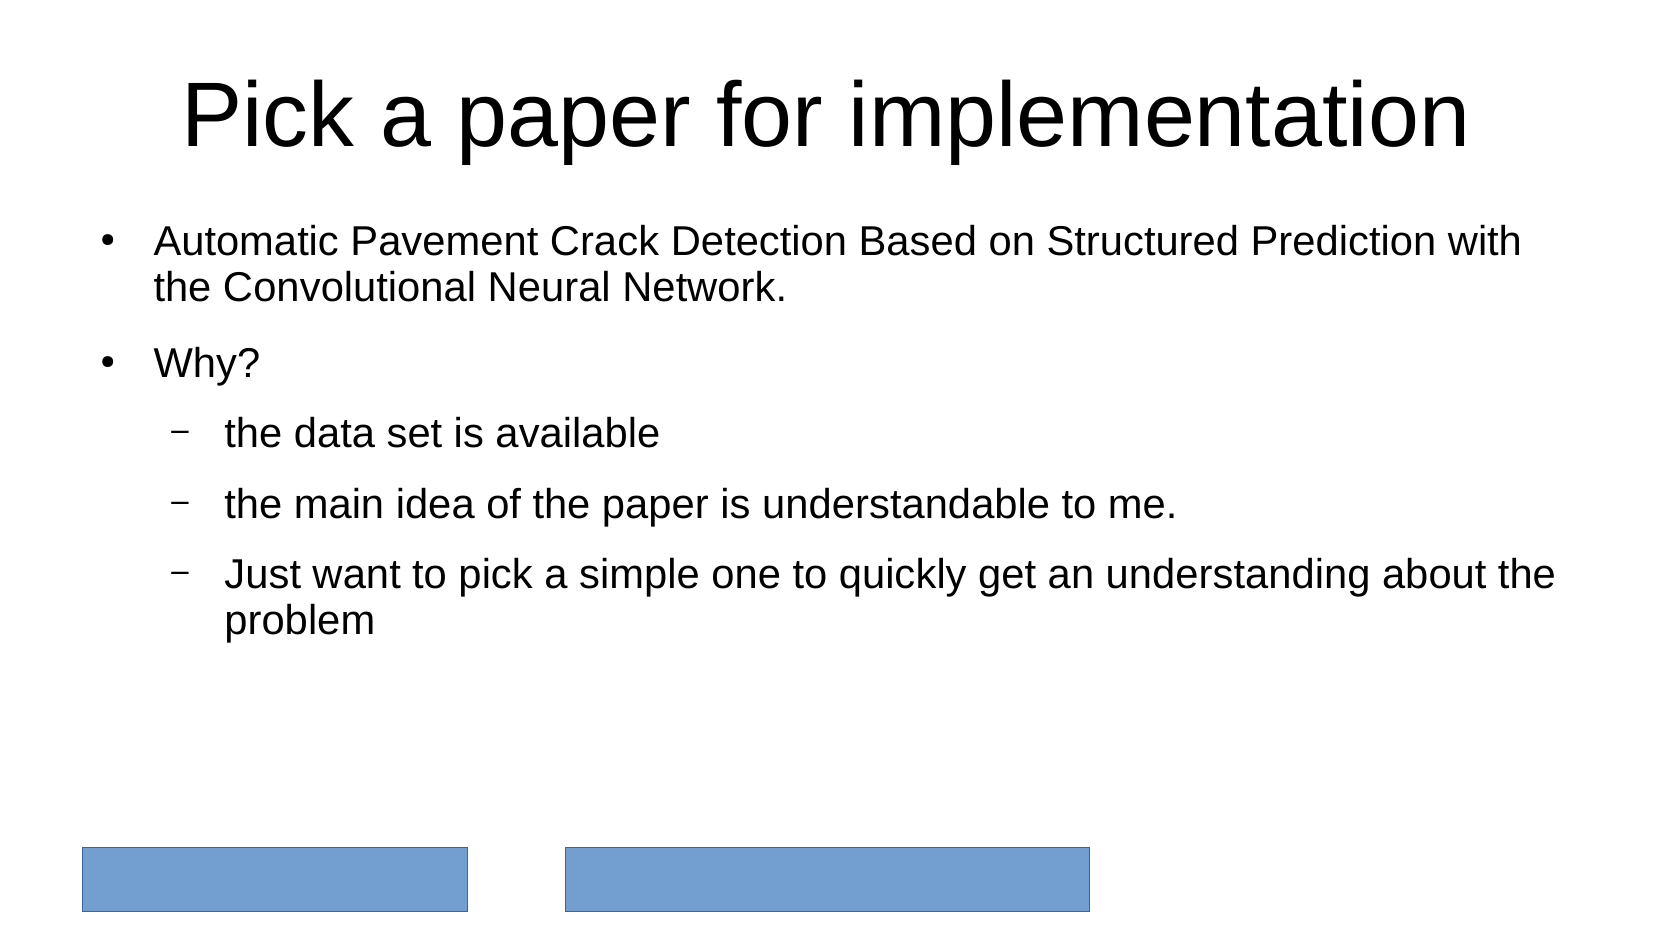

# Pick a paper for implementation
Automatic Pavement Crack Detection Based on Structured Prediction with the Convolutional Neural Network.
Why?
the data set is available
the main idea of the paper is understandable to me.
Just want to pick a simple one to quickly get an understanding about the problem